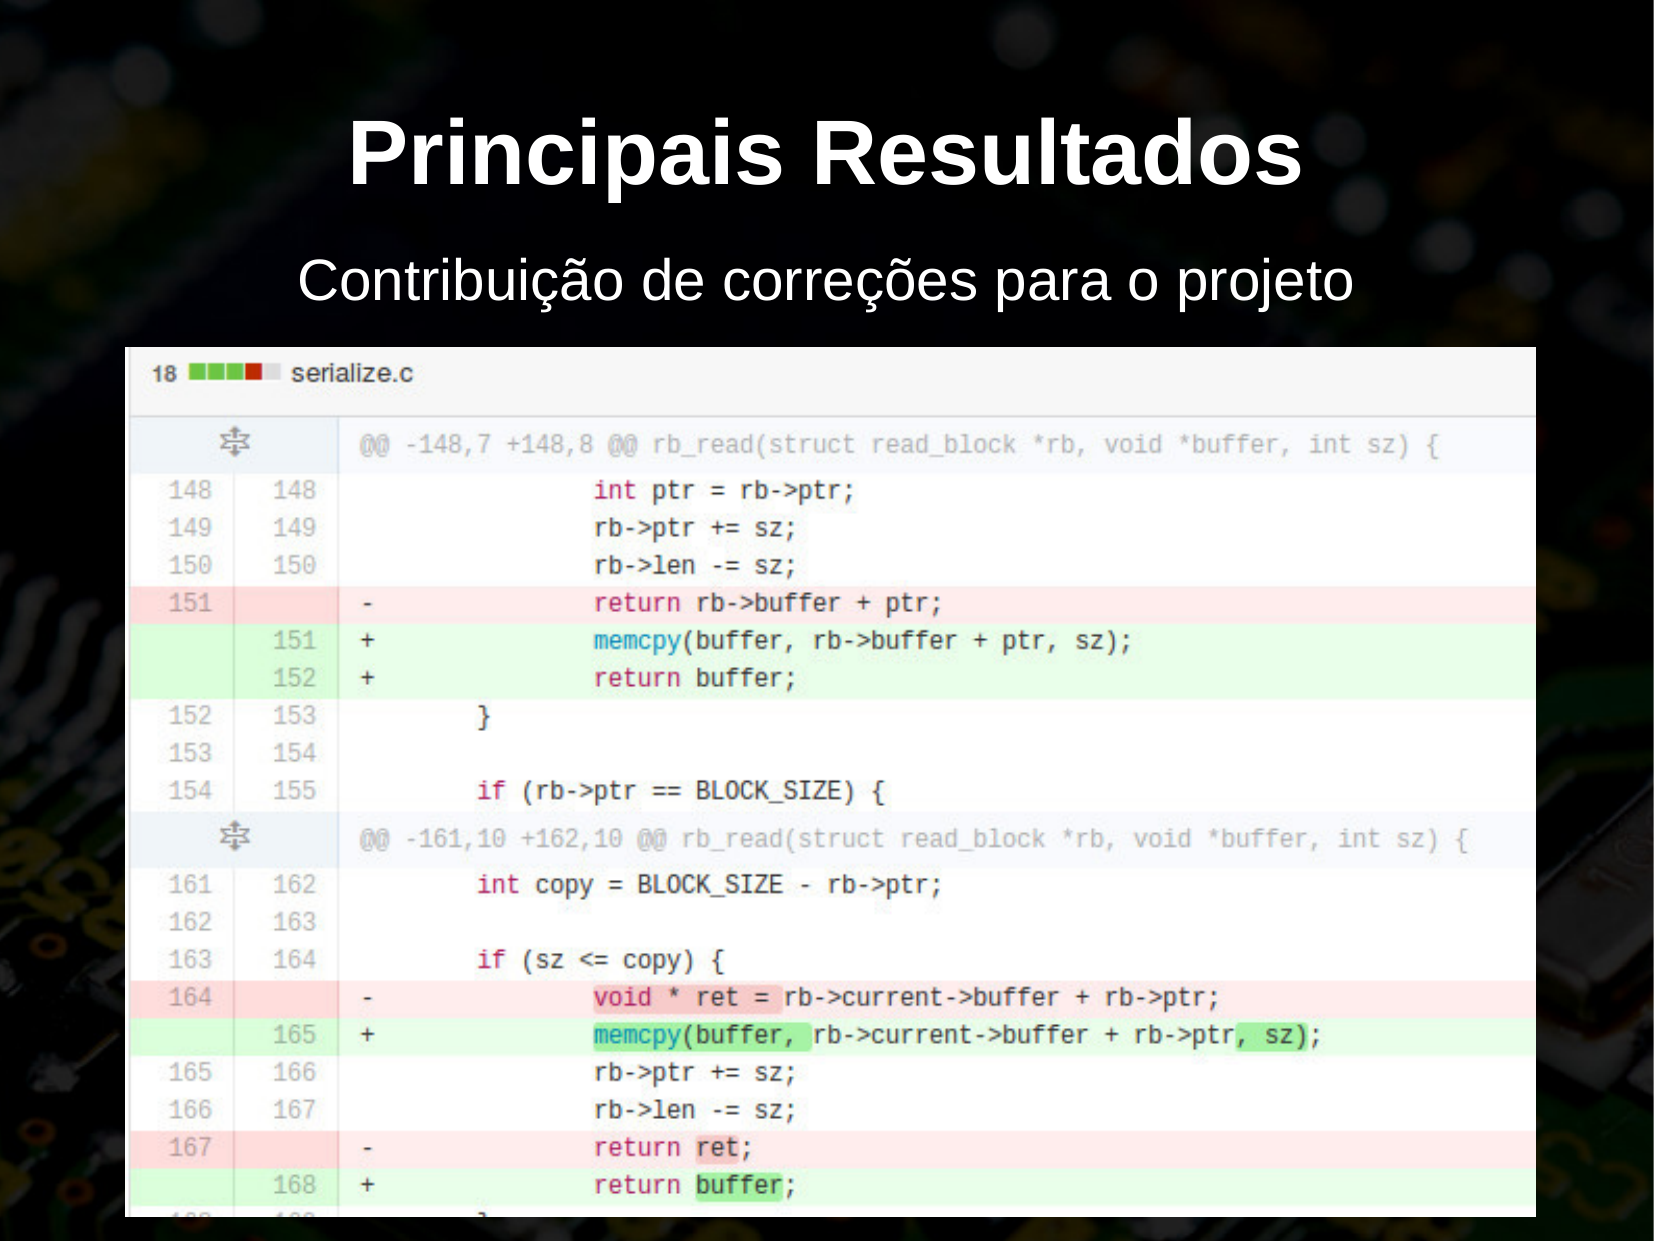

# Principais Resultados
Contribuição de correções para o projeto